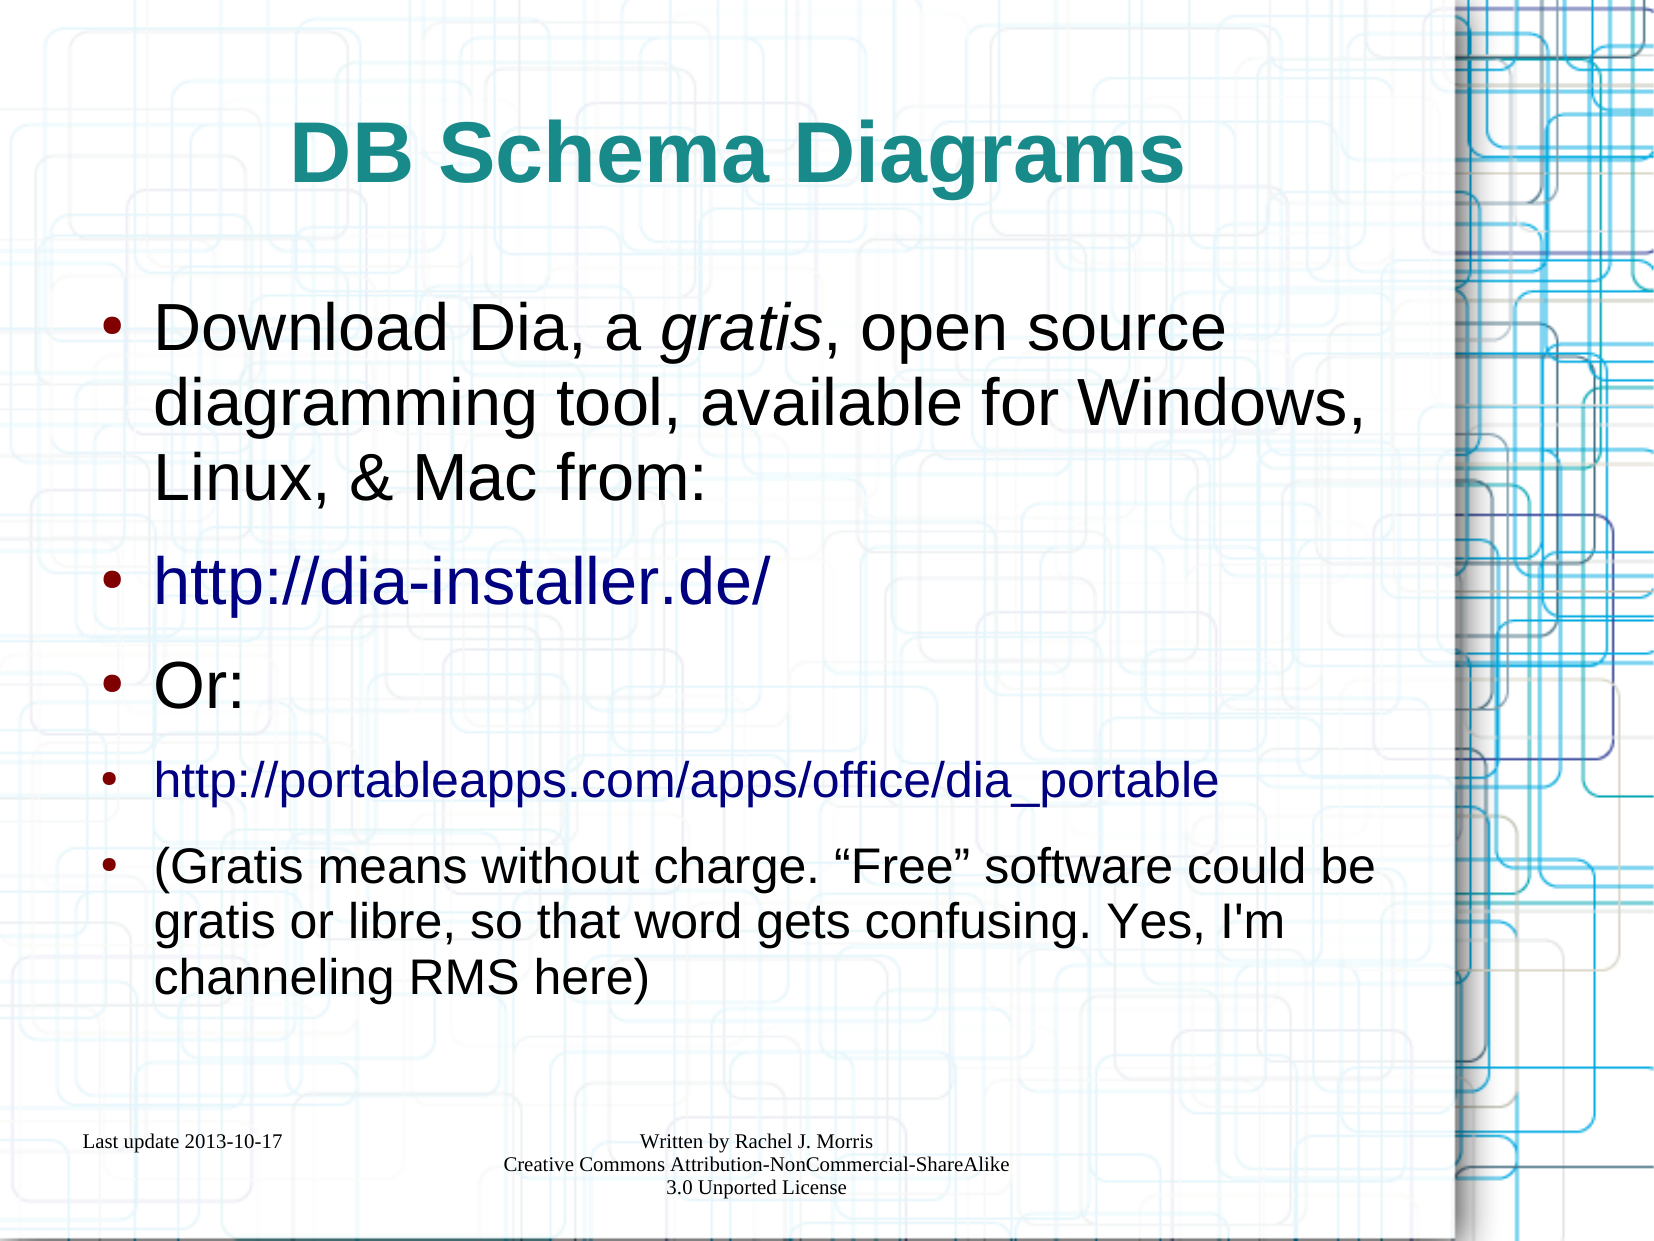

# DB Schema Diagrams
Download Dia, a gratis, open source diagramming tool, available for Windows, Linux, & Mac from:
http://dia-installer.de/
Or:
http://portableapps.com/apps/office/dia_portable
(Gratis means without charge. “Free” software could be gratis or libre, so that word gets confusing. Yes, I'm channeling RMS here)